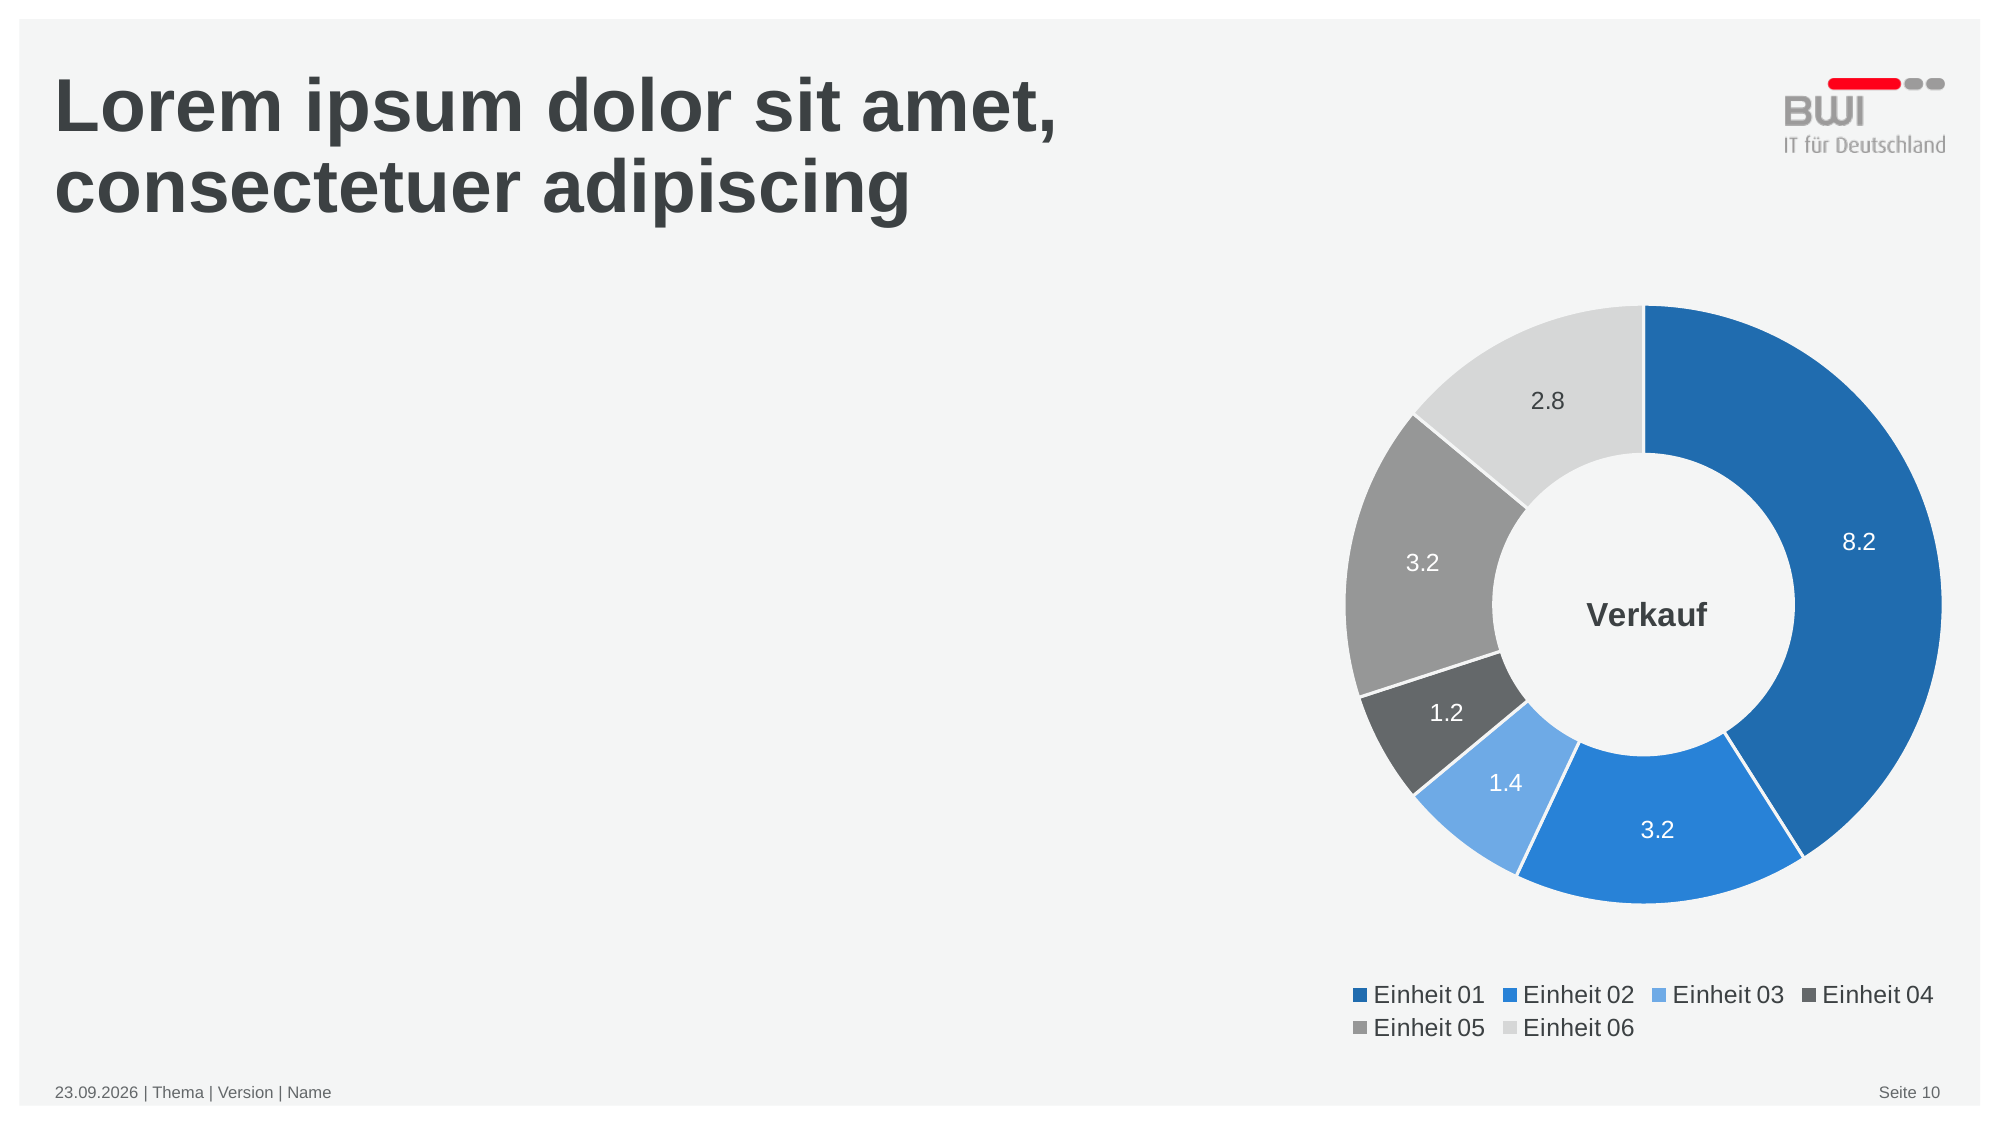

# Lorem ipsum dolor sit amet, consectetuer adipiscing
### Chart: Verkauf
| Category | Verkauf |
|---|---|
| Einheit 01 | 8.2 |
| Einheit 02 | 3.2 |
| Einheit 03 | 1.4 |
| Einheit 04 | 1.2 |
| Einheit 05 | 3.2 |
| Einheit 06 | 2.8 |
| Thema | Version | Name
Seite